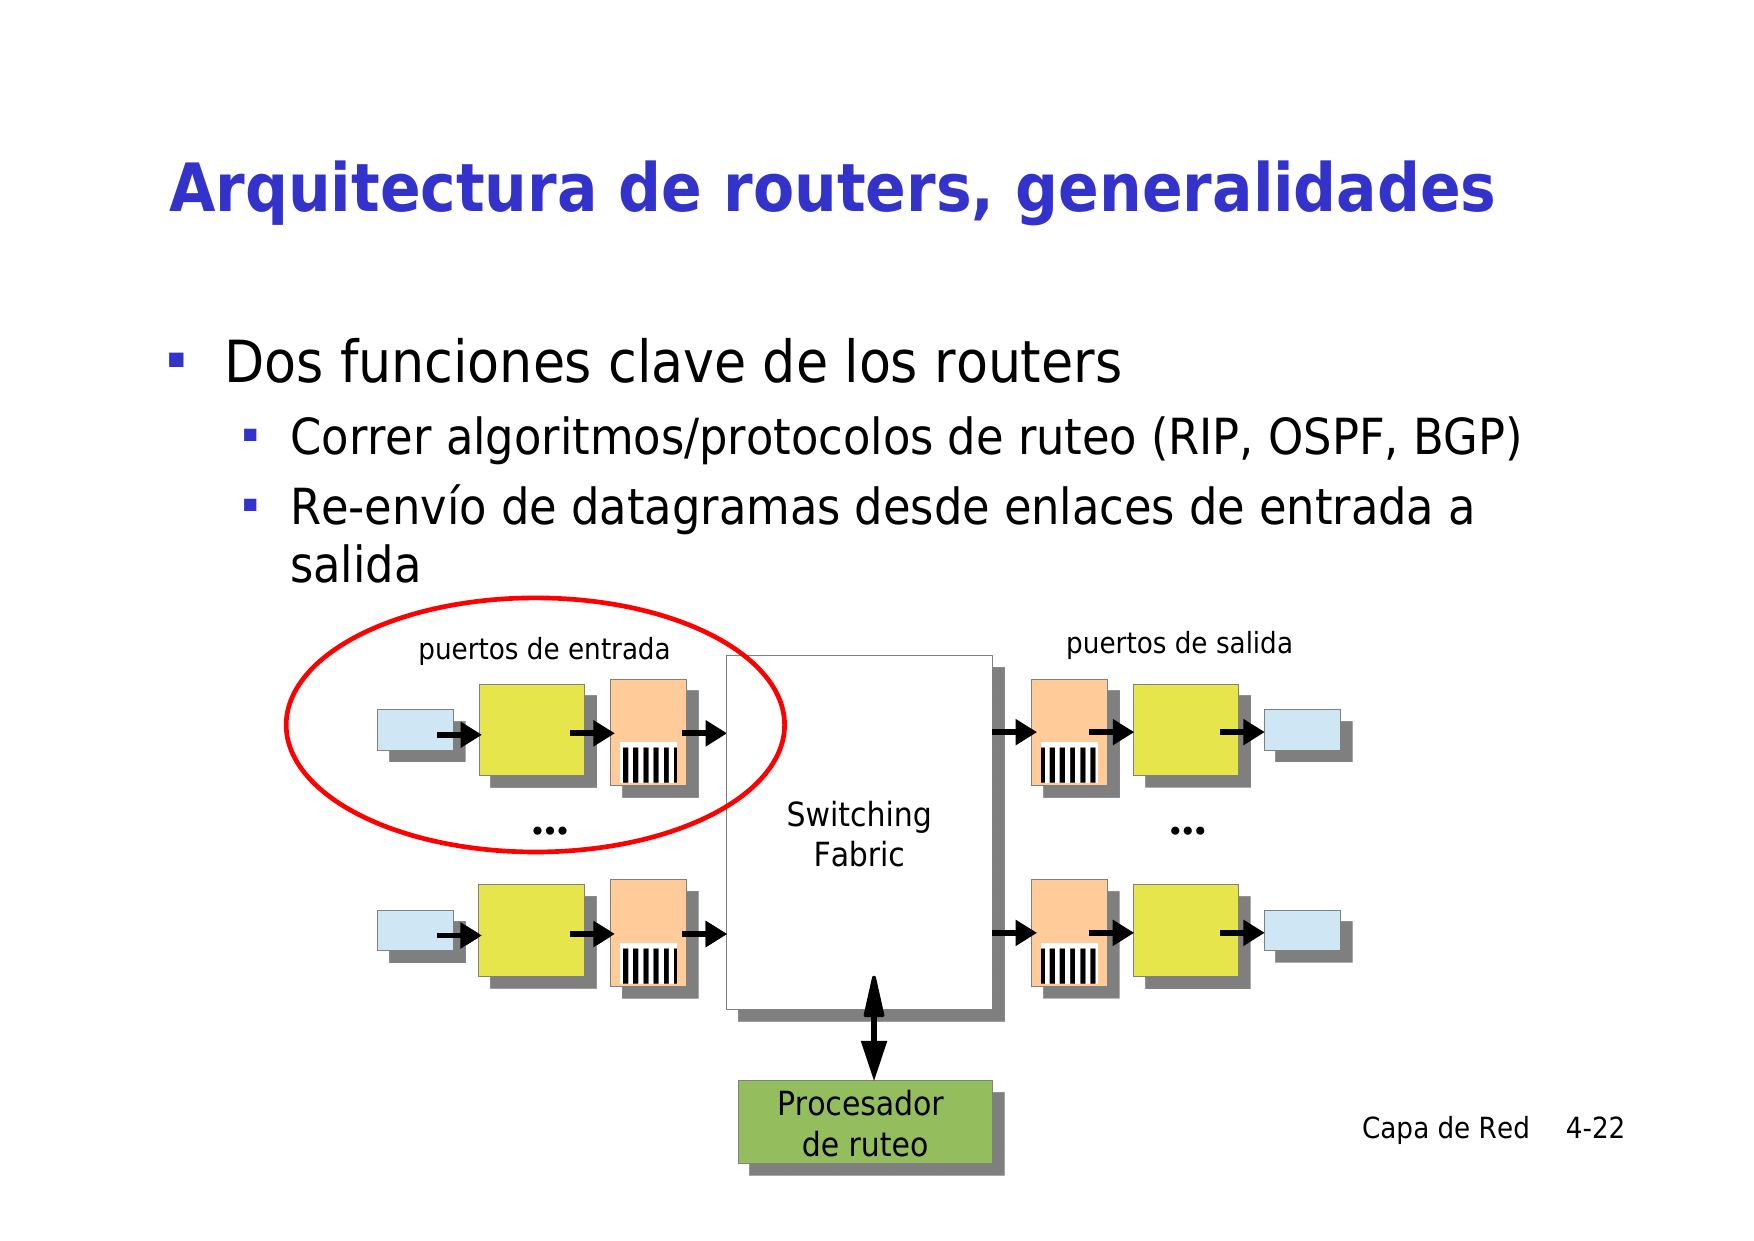

# Arquitectura de routers, generalidades
Dos funciones clave de los routers
Correr algoritmos/protocolos de ruteo (RIP, OSPF, BGP)
Re-envío de datagramas desde enlaces de entrada a salida
puertos de salida
puertos de entrada
Switching
Fabric
Procesador
de ruteo
... ...